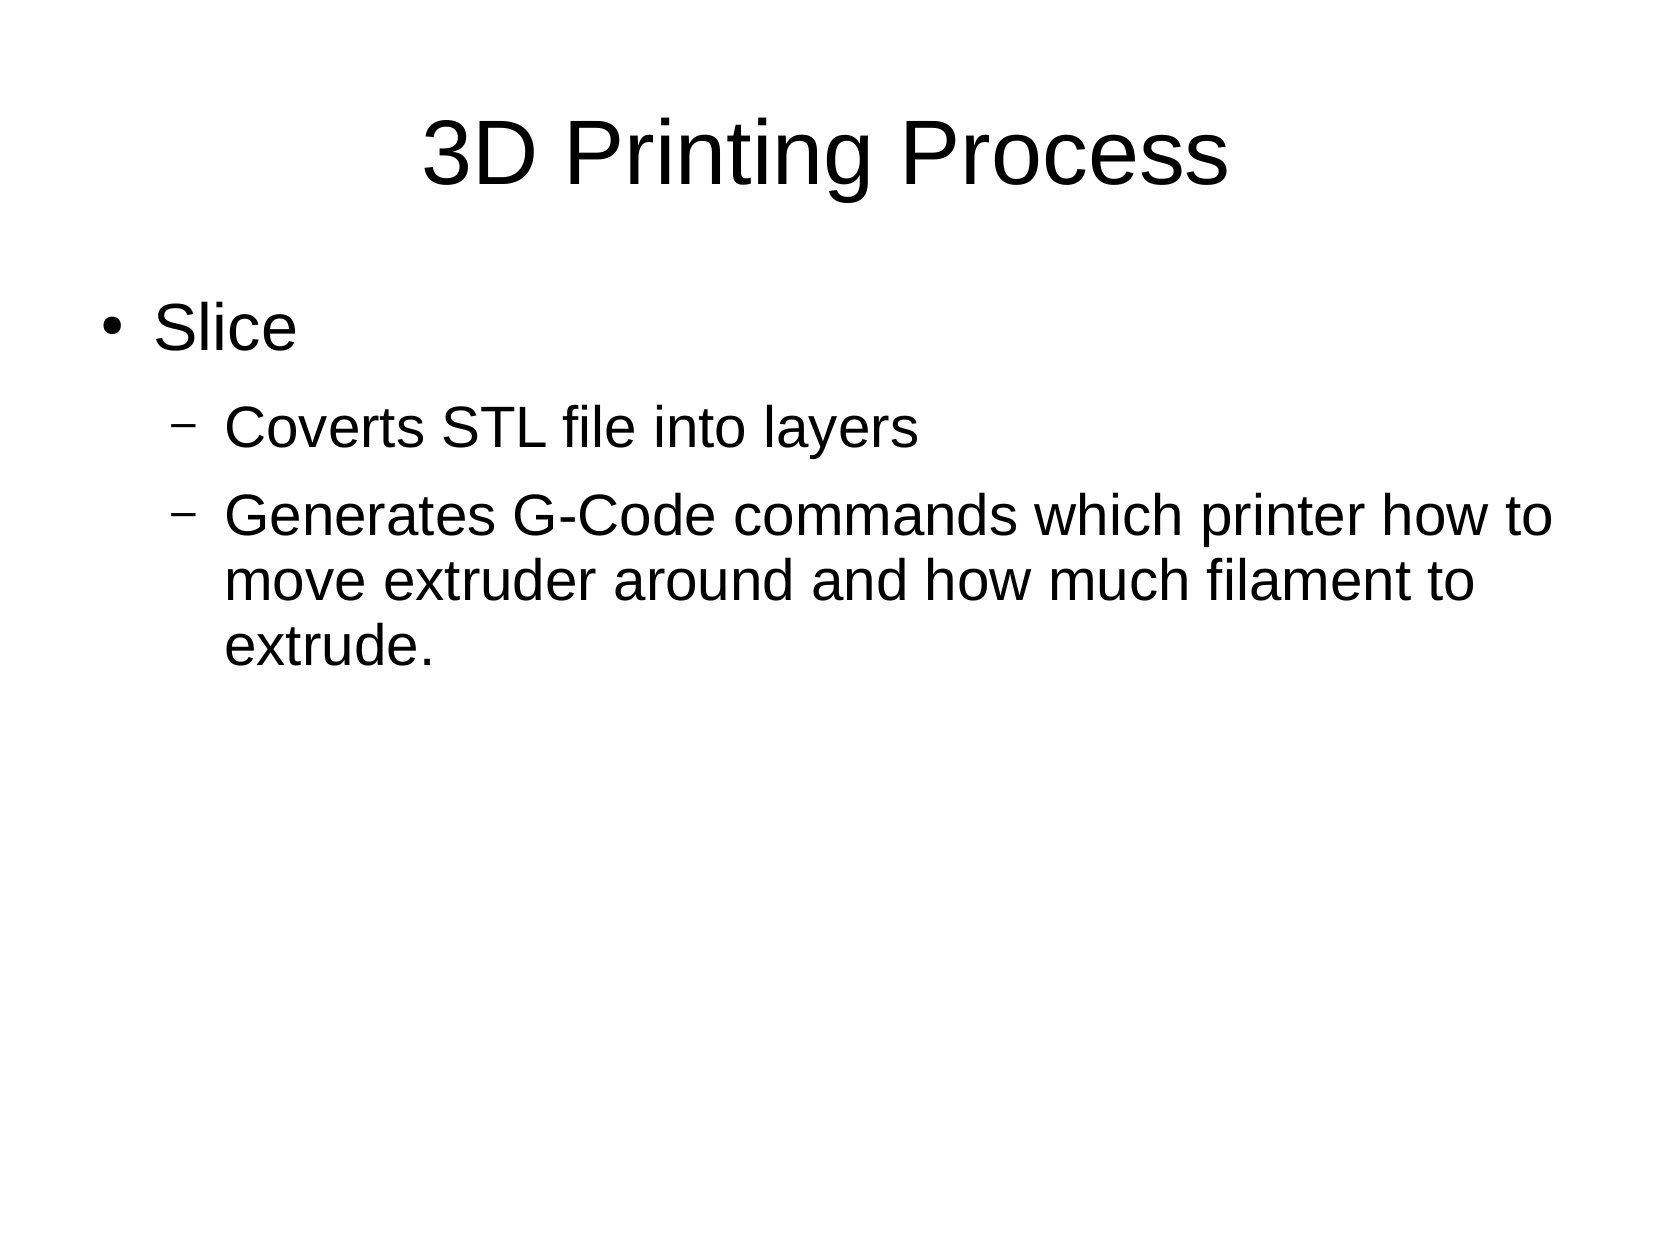

# 3D Printing Process
Slice
Coverts STL file into layers
Generates G-Code commands which printer how to move extruder around and how much filament to extrude.